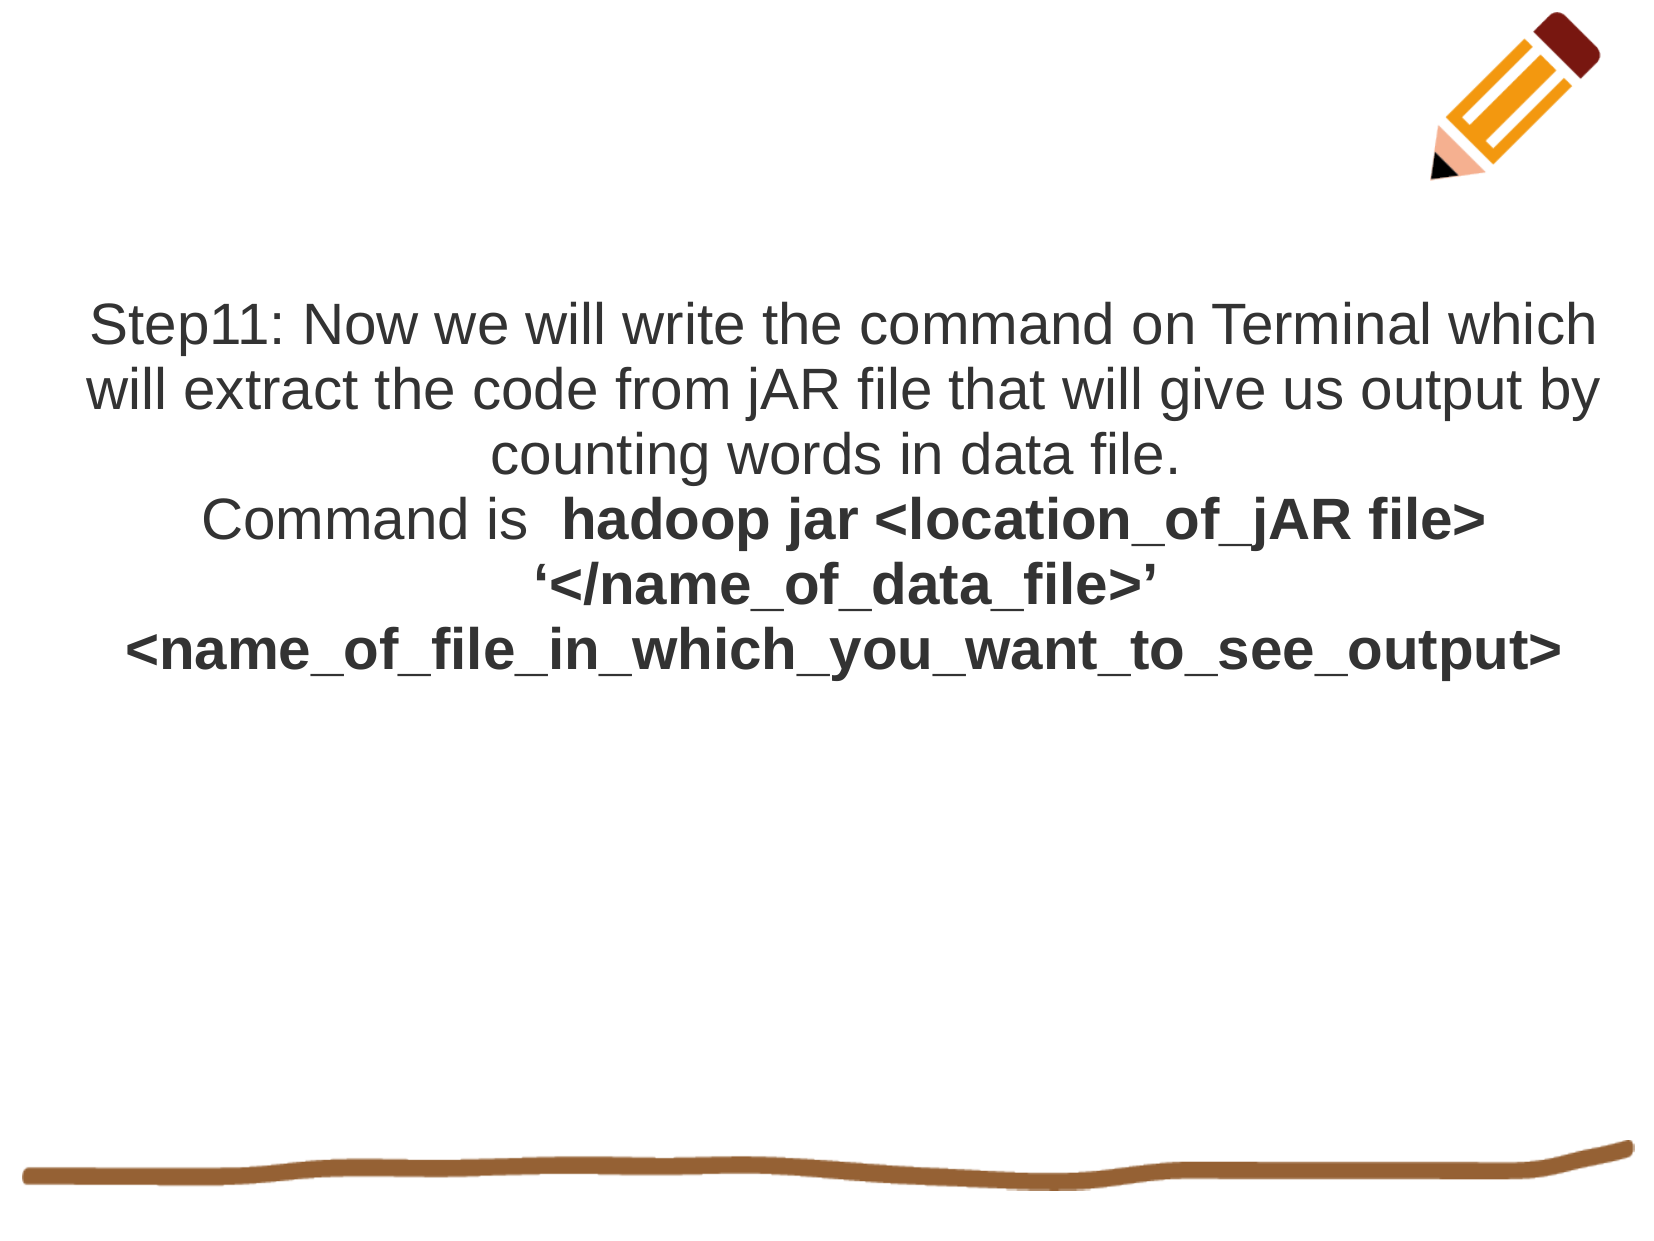

# Step11: Now we will write the command on Terminal which will extract the code from jAR file that will give us output by counting words in data file. Command is hadoop jar <location_of_jAR file> ‘</name_of_data_file>’ <name_of_file_in_which_you_want_to_see_output>